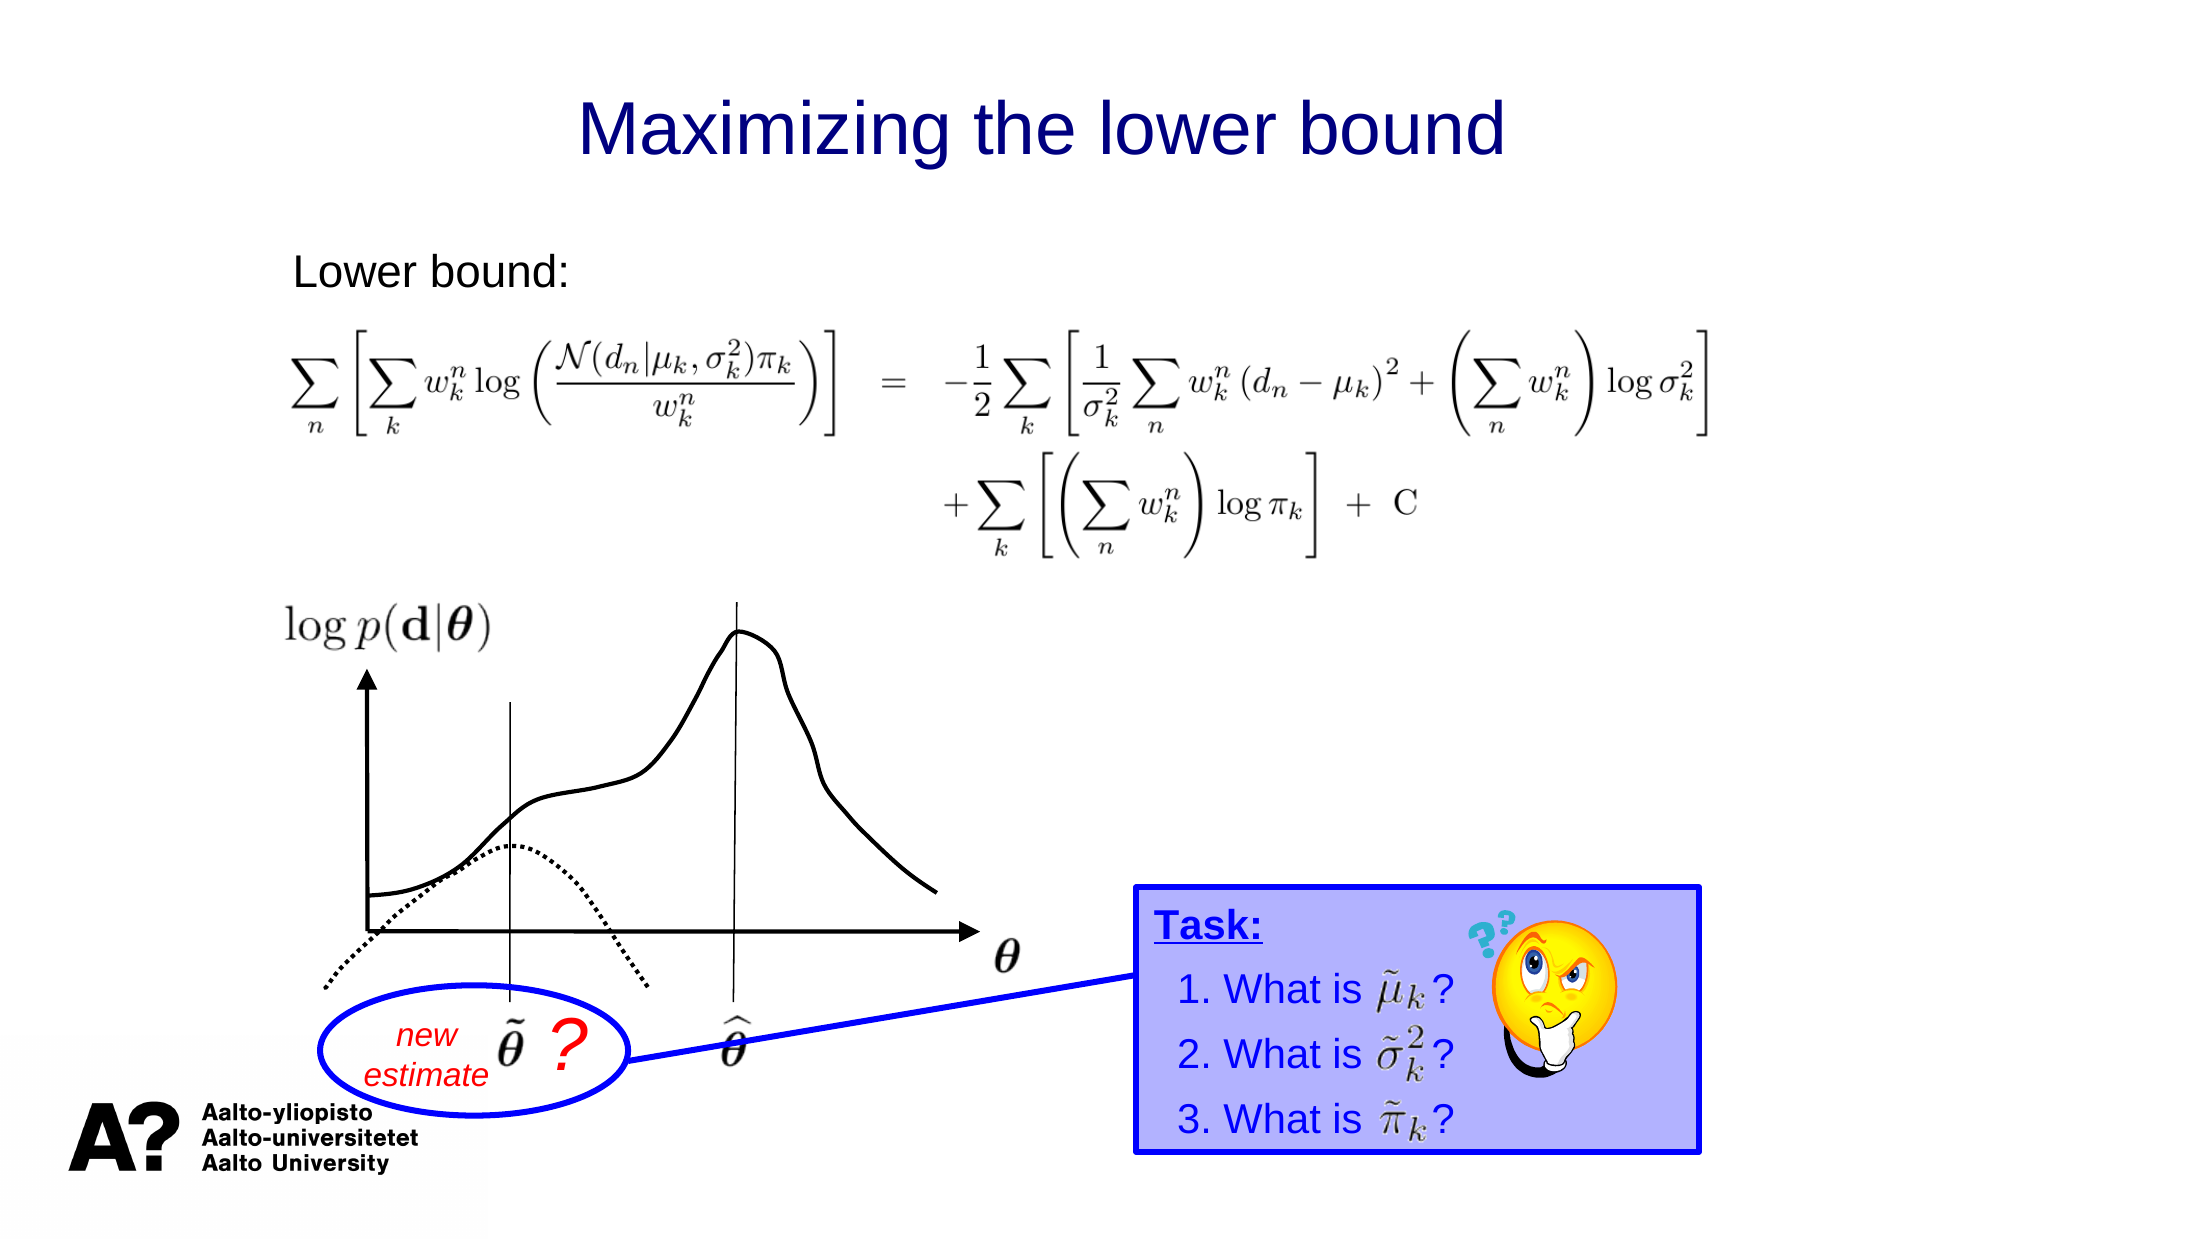

# Maximizing the lower bound
Lower bound:
Task:
 1. What is ?
 2. What is ?
 3. What is ?
?
new estimate